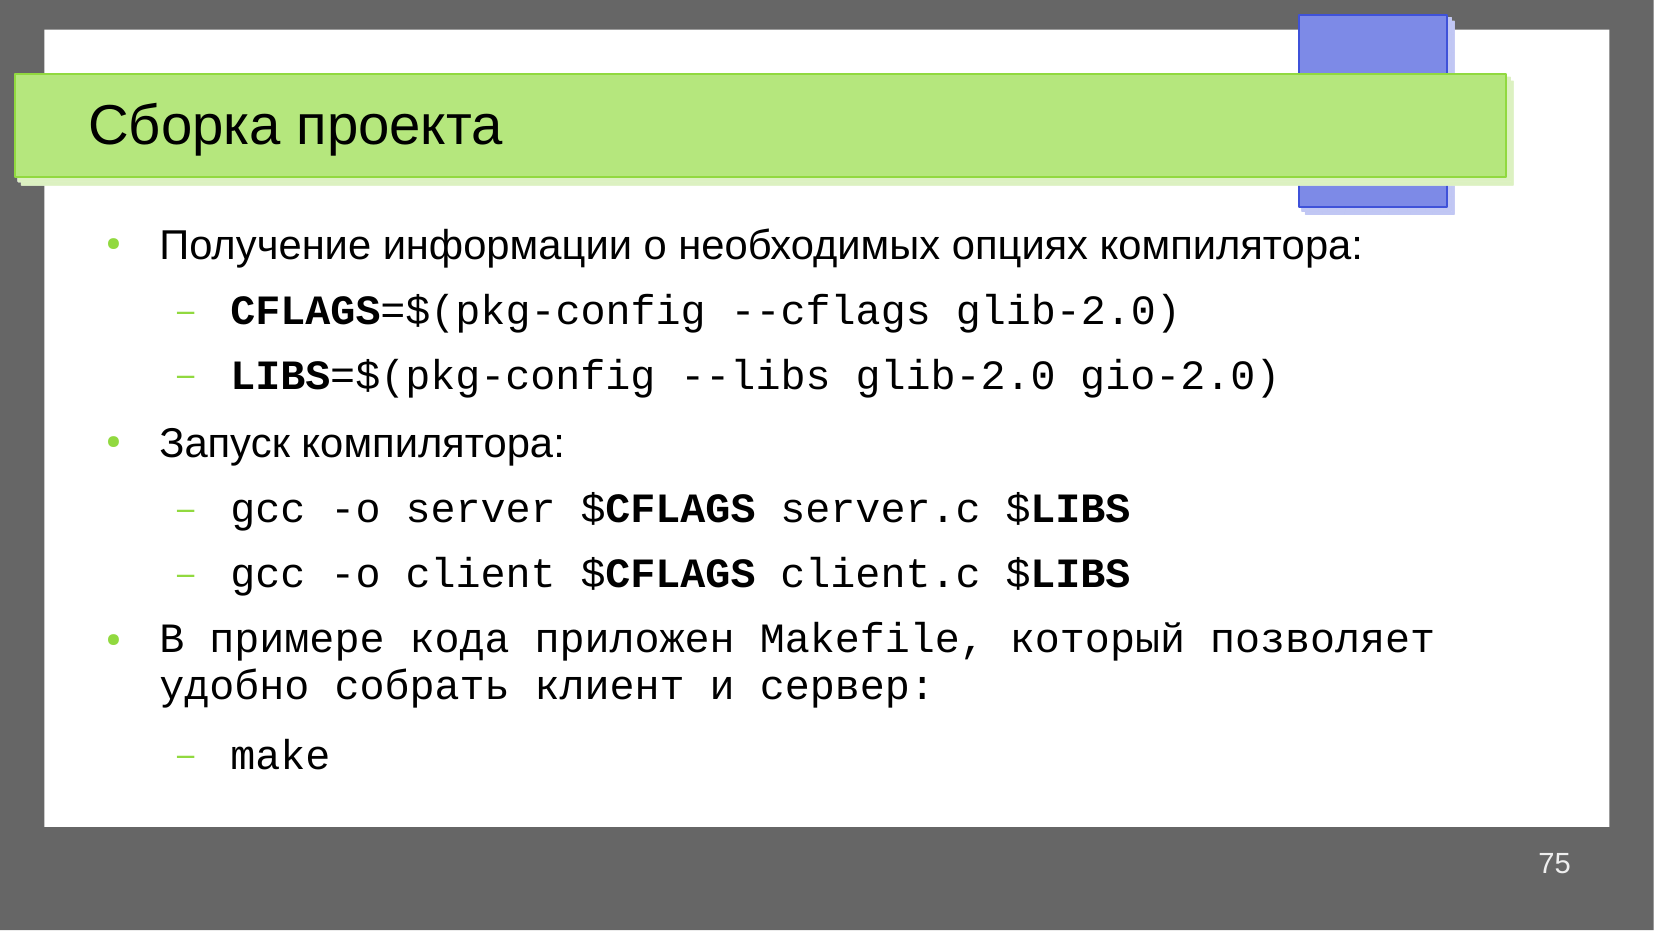

# Сборка проекта
Получение информации о необходимых опциях компилятора:
CFLAGS=$(pkg-config --cflags glib-2.0)
LIBS=$(pkg-config --libs glib-2.0 gio-2.0)
Запуск компилятора:
gcc -o server $CFLAGS server.c $LIBS
gcc -o client $CFLAGS client.c $LIBS
В примере кода приложен Makefile, который позволяет удобно собрать клиент и сервер:
make
75